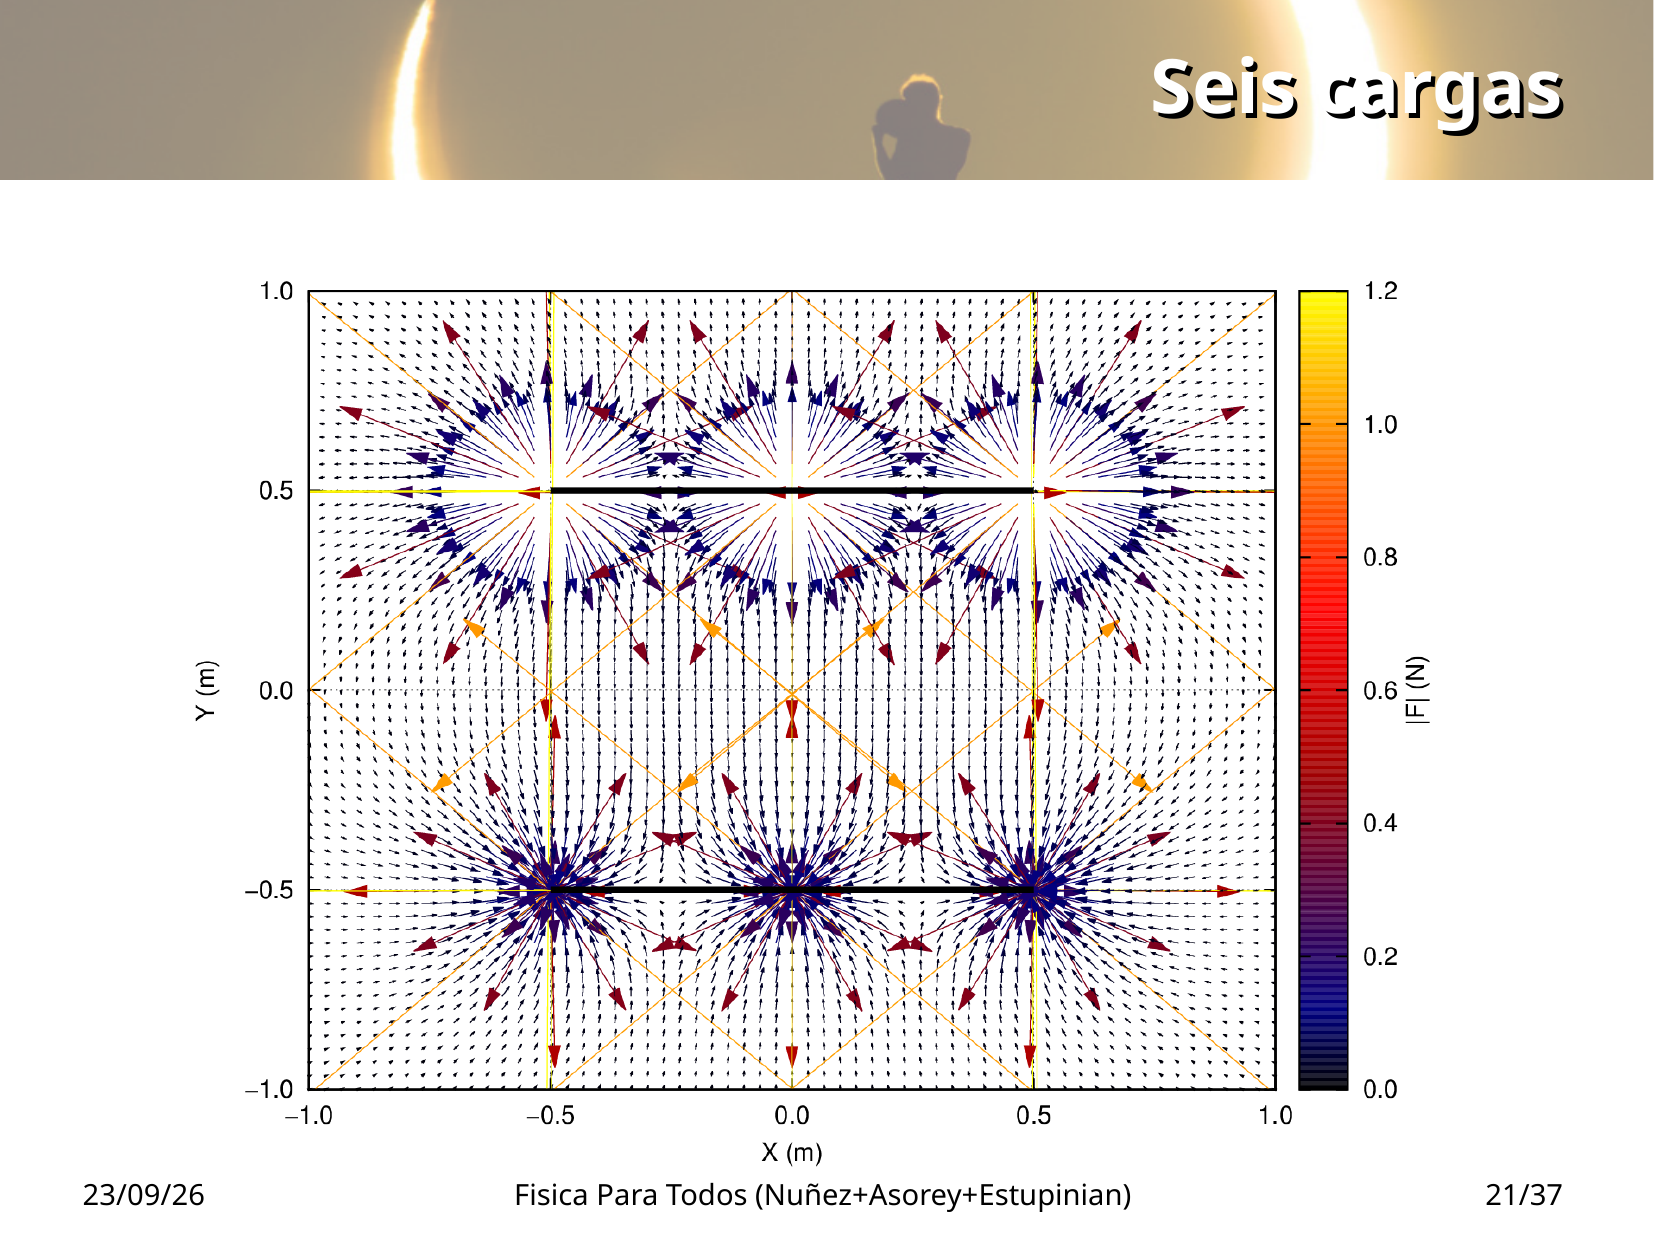

# Seis cargas
Fisica Para Todos (Nuñez+Asorey+Estupinian)
21